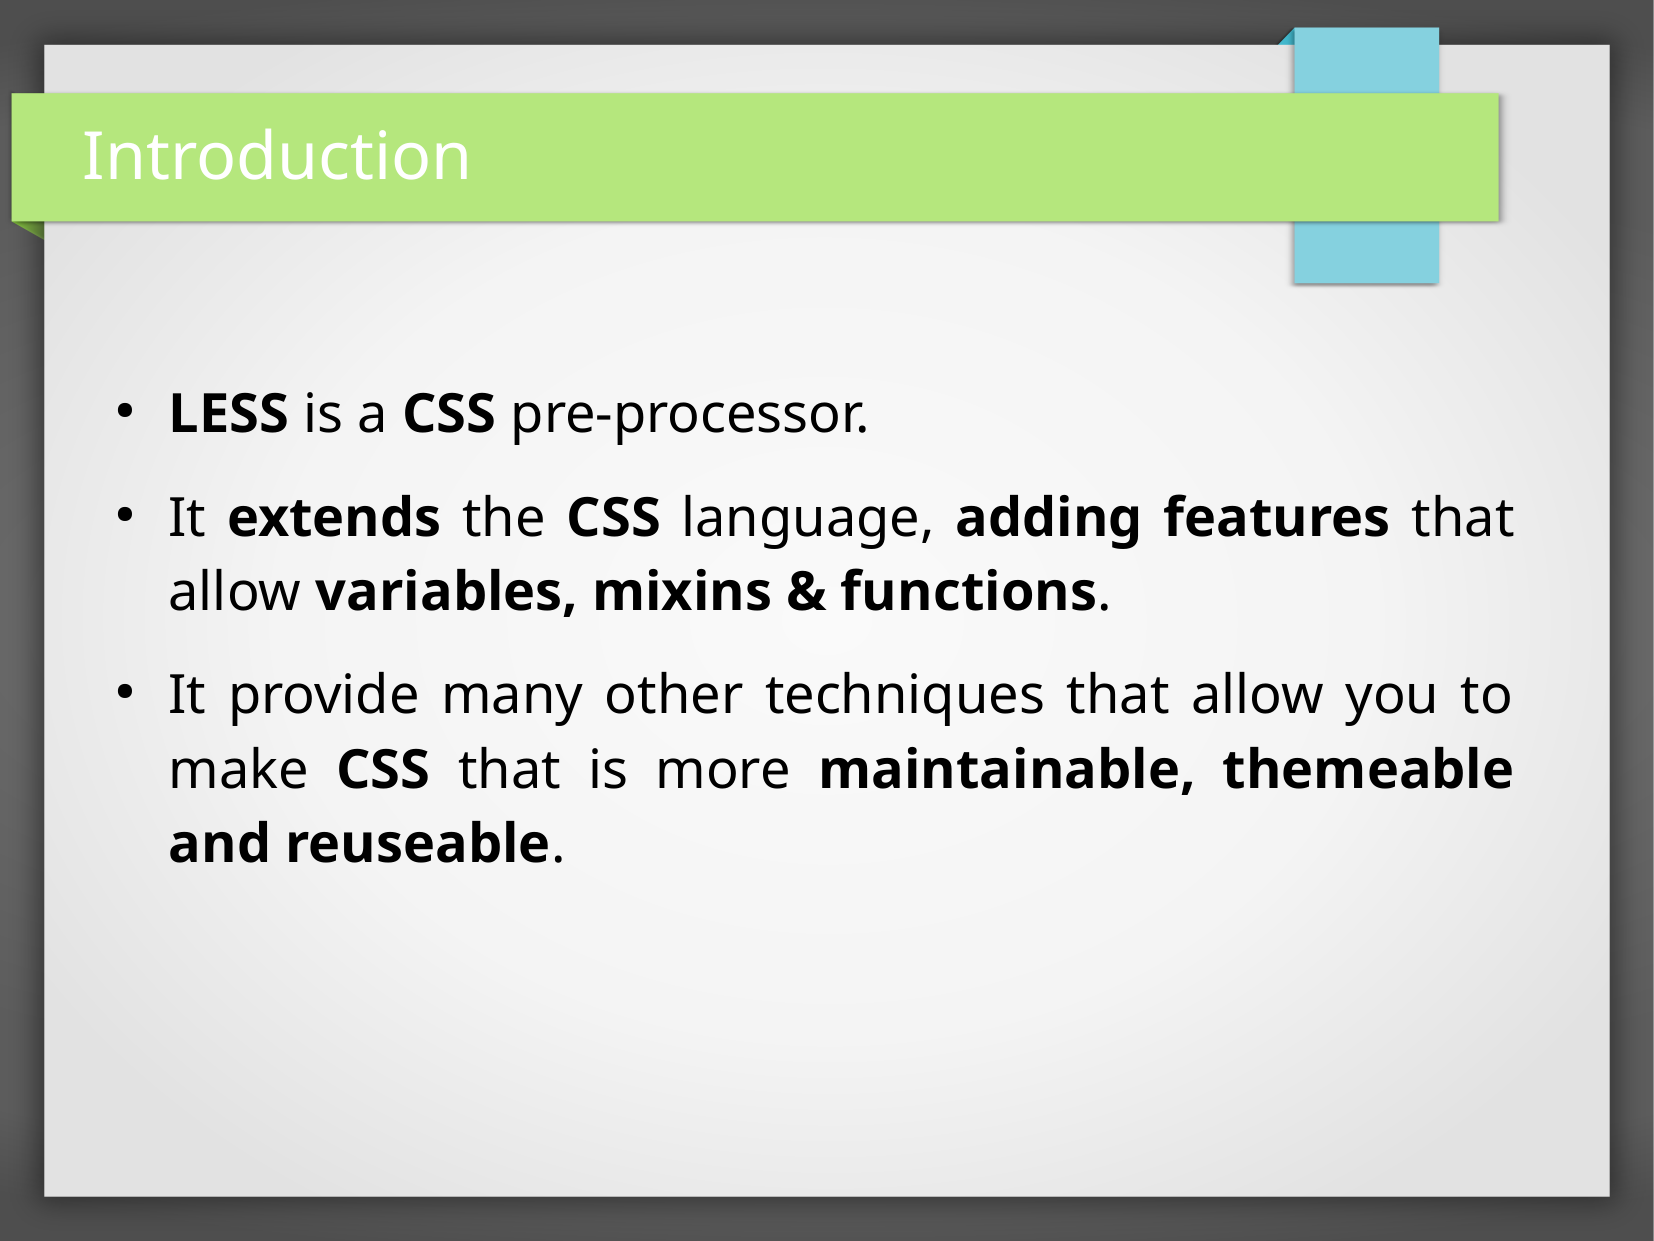

# Introduction
LESS is a CSS pre-processor.
It extends the CSS language, adding features that allow variables, mixins & functions.
It provide many other techniques that allow you to make CSS that is more maintainable, themeable and reuseable.